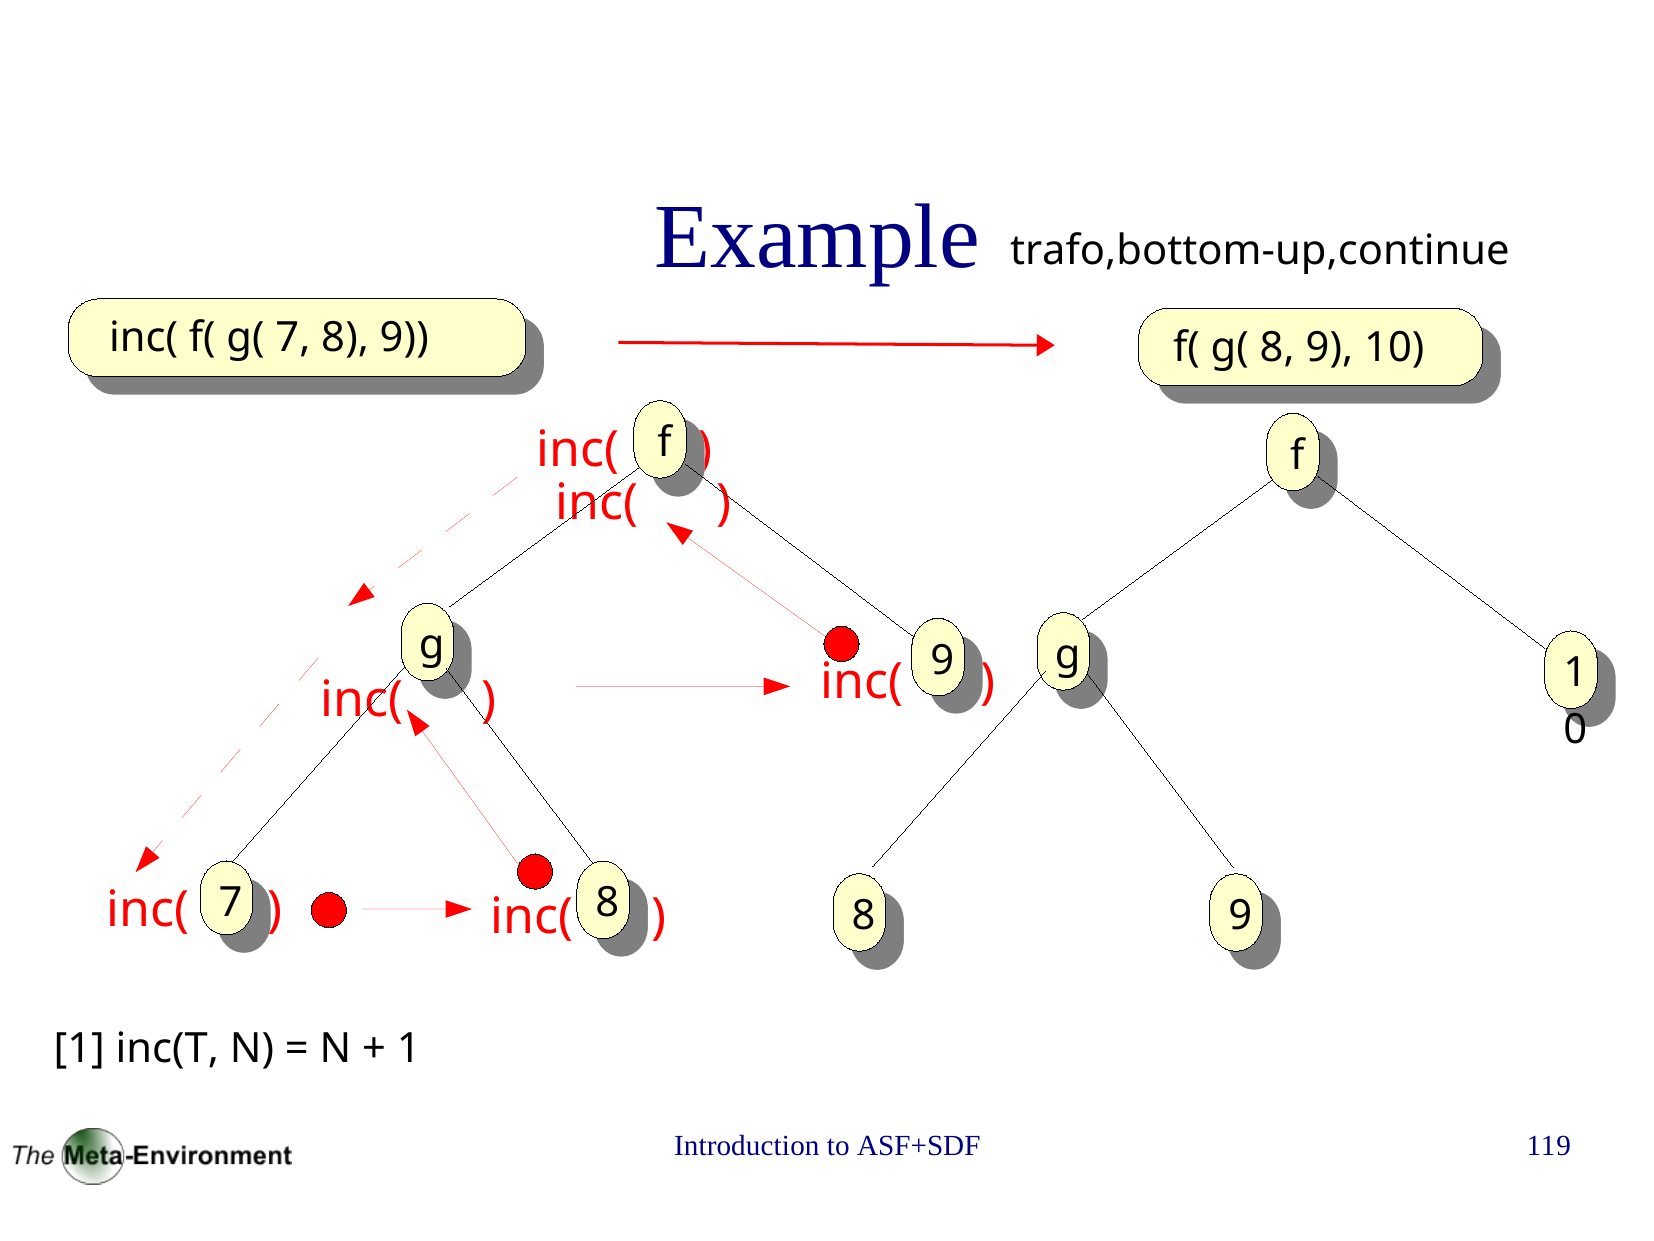

# Example
trafo,bottom-up,continue
inc( f( g( 7, 8), 9))
f( g( 8, 9), 10)
f
inc( )
f
inc( )
g
g
9
10
inc( )
inc( )
7
8
inc( )
inc( )
8
9
[1] inc(T, N) = N + 1
119